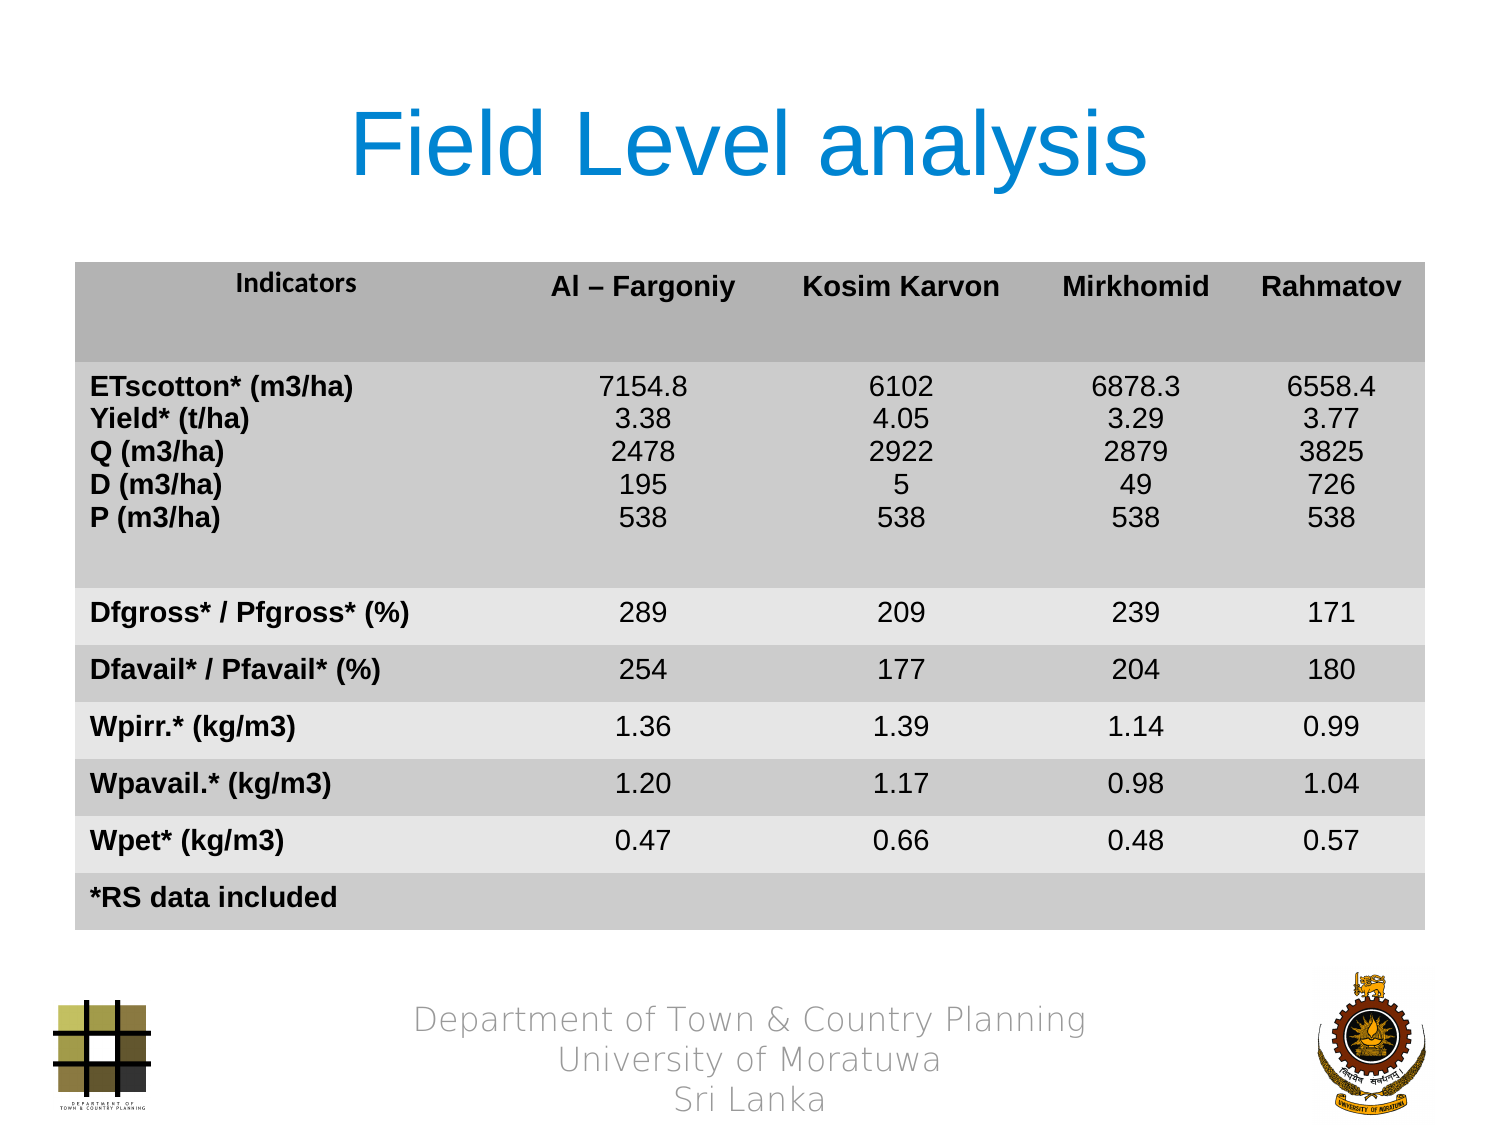

# Field Level analysis
| Indicators | Al – Fargoniy | Kosim Karvon | Mirkhomid | Rahmatov |
| --- | --- | --- | --- | --- |
| ETscotton\* (m3/ha) Yield\* (t/ha) Q (m3/ha) D (m3/ha) P (m3/ha) | 7154.8 3.38 2478 195 538 | 6102 4.05 2922 5 538 | 6878.3 3.29 2879 49 538 | 6558.4 3.77 3825 726 538 |
| Dfgross\* / Pfgross\* (%) | 289 | 209 | 239 | 171 |
| Dfavail\* / Pfavail\* (%) | 254 | 177 | 204 | 180 |
| Wpirr.\* (kg/m3) | 1.36 | 1.39 | 1.14 | 0.99 |
| Wpavail.\* (kg/m3) | 1.20 | 1.17 | 0.98 | 1.04 |
| Wpet\* (kg/m3) | 0.47 | 0.66 | 0.48 | 0.57 |
| \*RS data included | | | | |